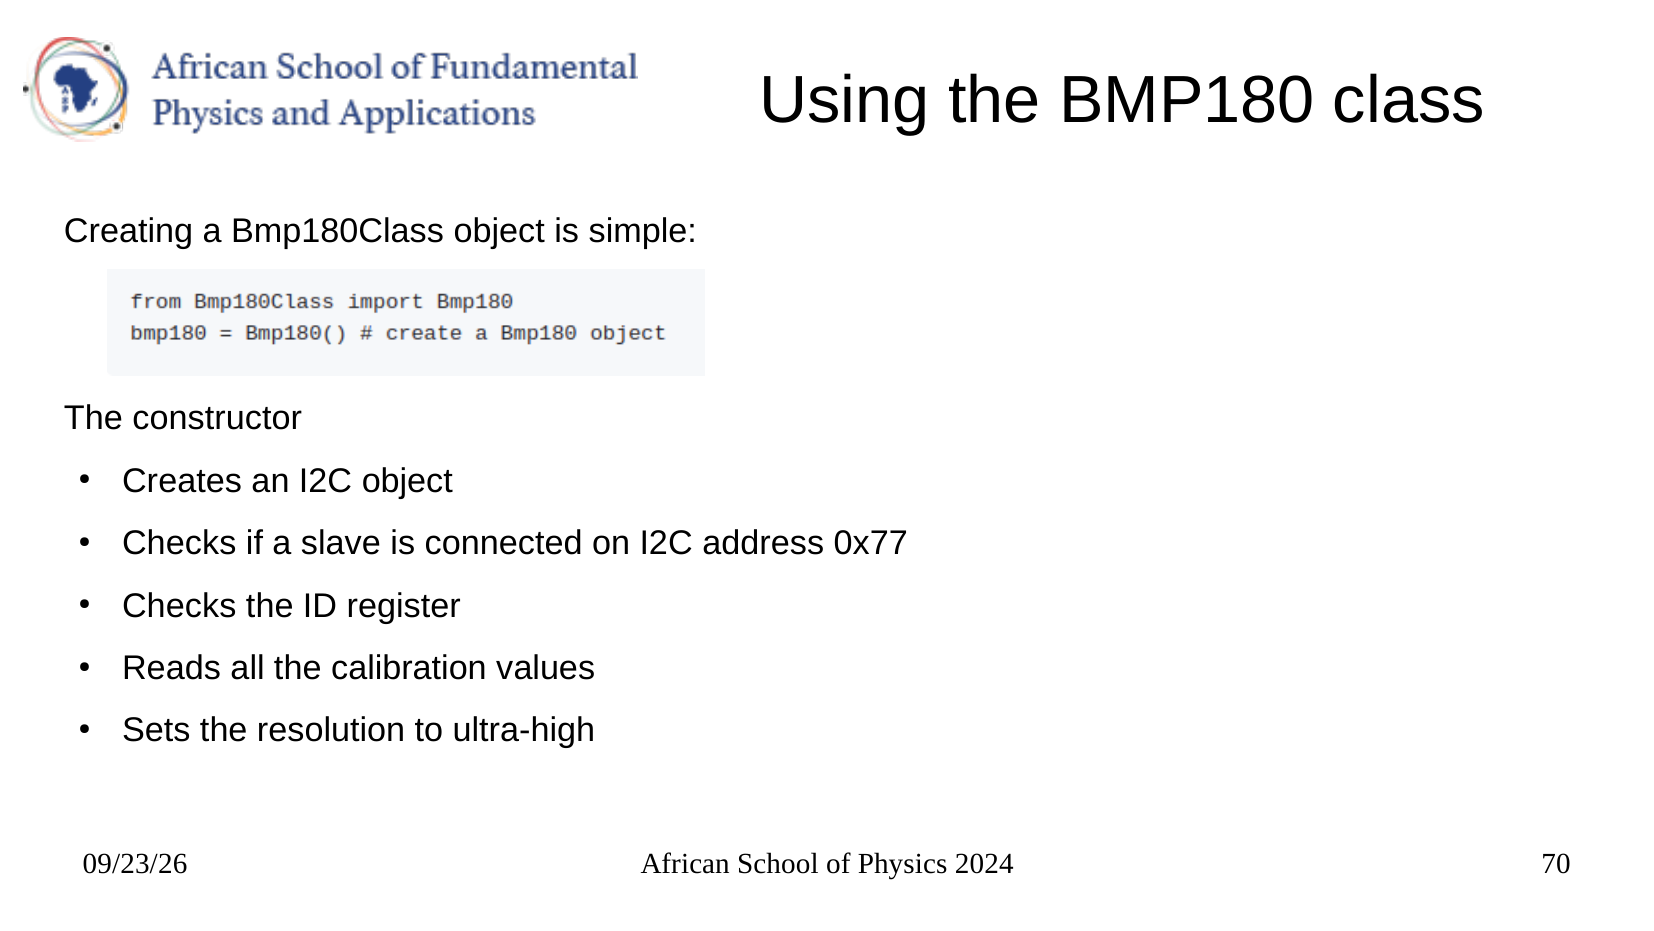

# Using the BMP180 class
Creating a Bmp180Class object is simple:
The constructor
Creates an I2C object
Checks if a slave is connected on I2C address 0x77
Checks the ID register
Reads all the calibration values
Sets the resolution to ultra-high
African School of Physics 2024
70